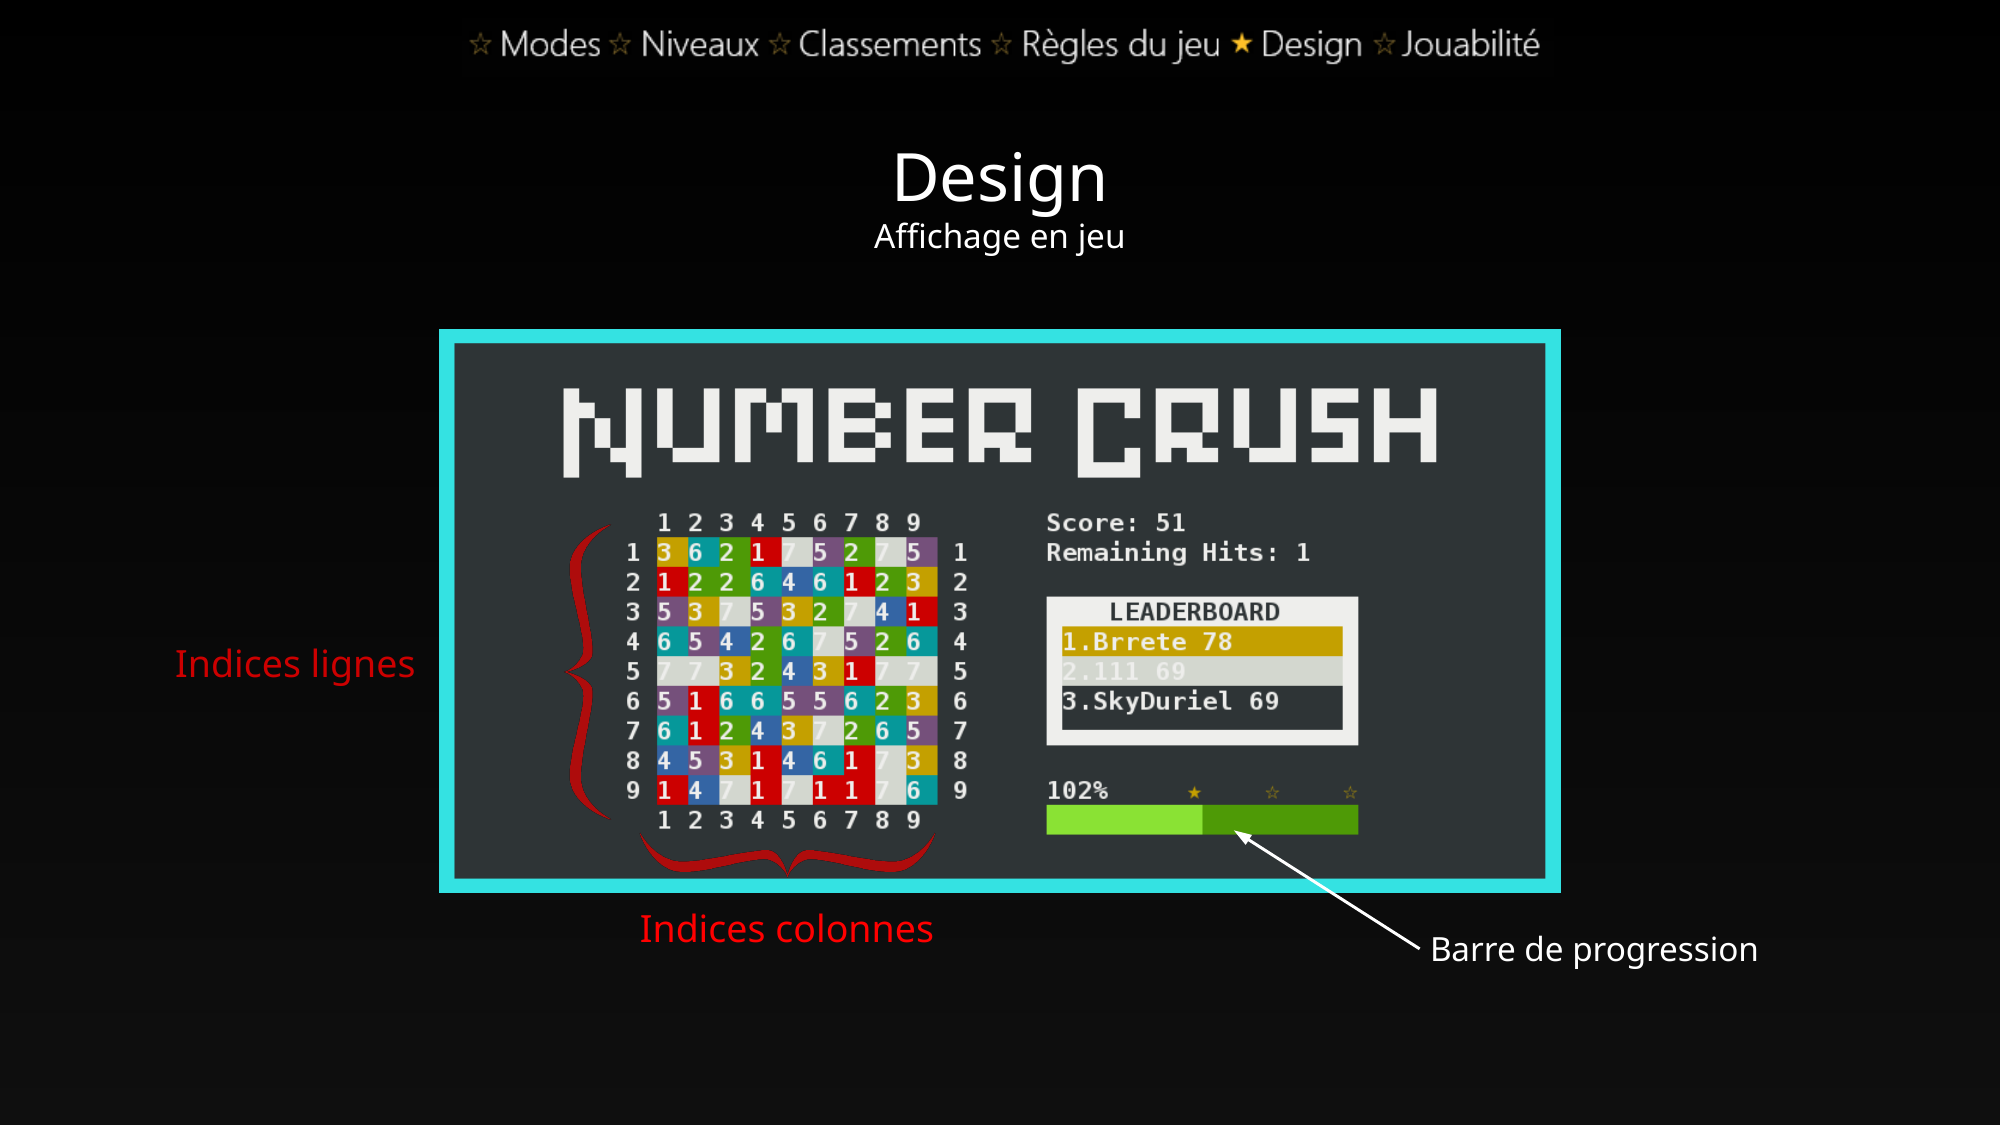

Design
Affichage en jeu
Indices lignes
Indices colonnes
Barre de progression